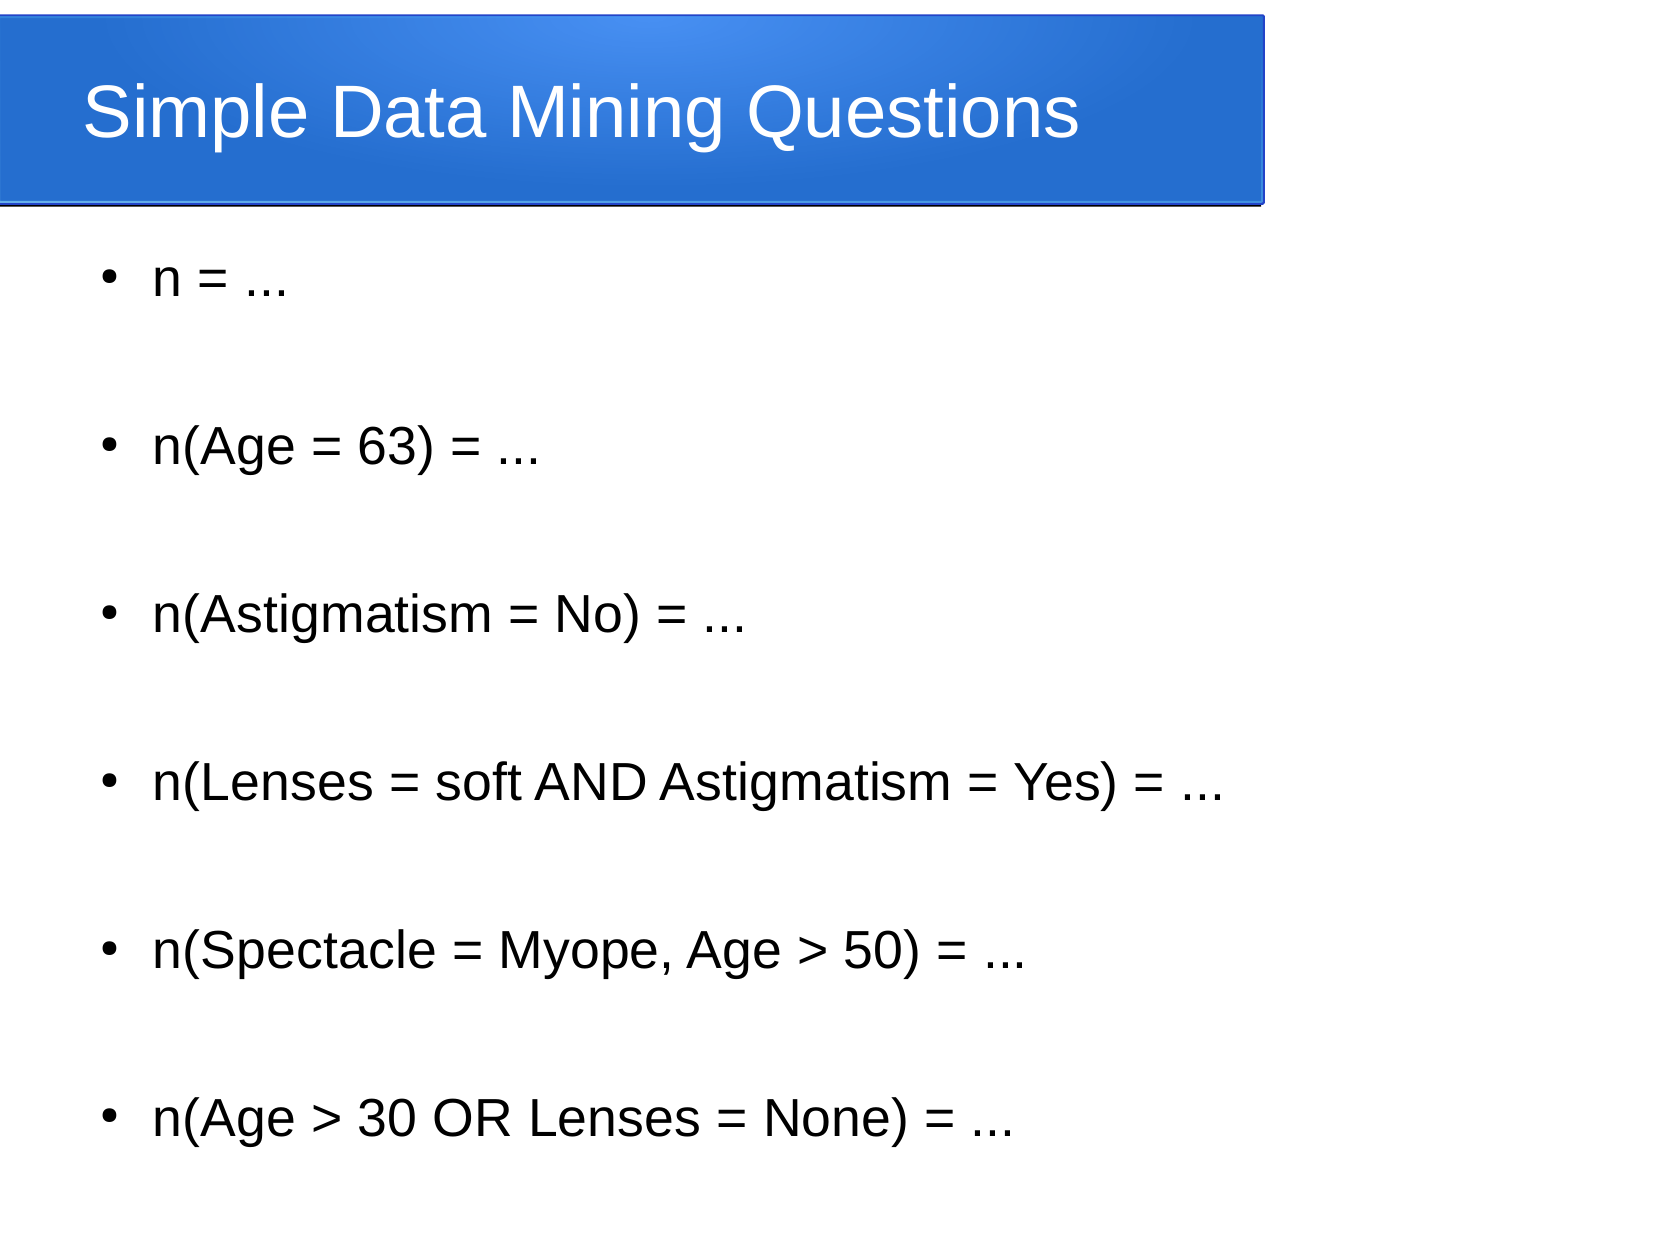

# Simple Data Mining Questions
n = ...
n(Age = 63) = ...
n(Astigmatism = No) = ...
n(Lenses = soft AND Astigmatism = Yes) = ...
n(Spectacle = Myope, Age > 50) = ...
n(Age > 30 OR Lenses = None) = ...